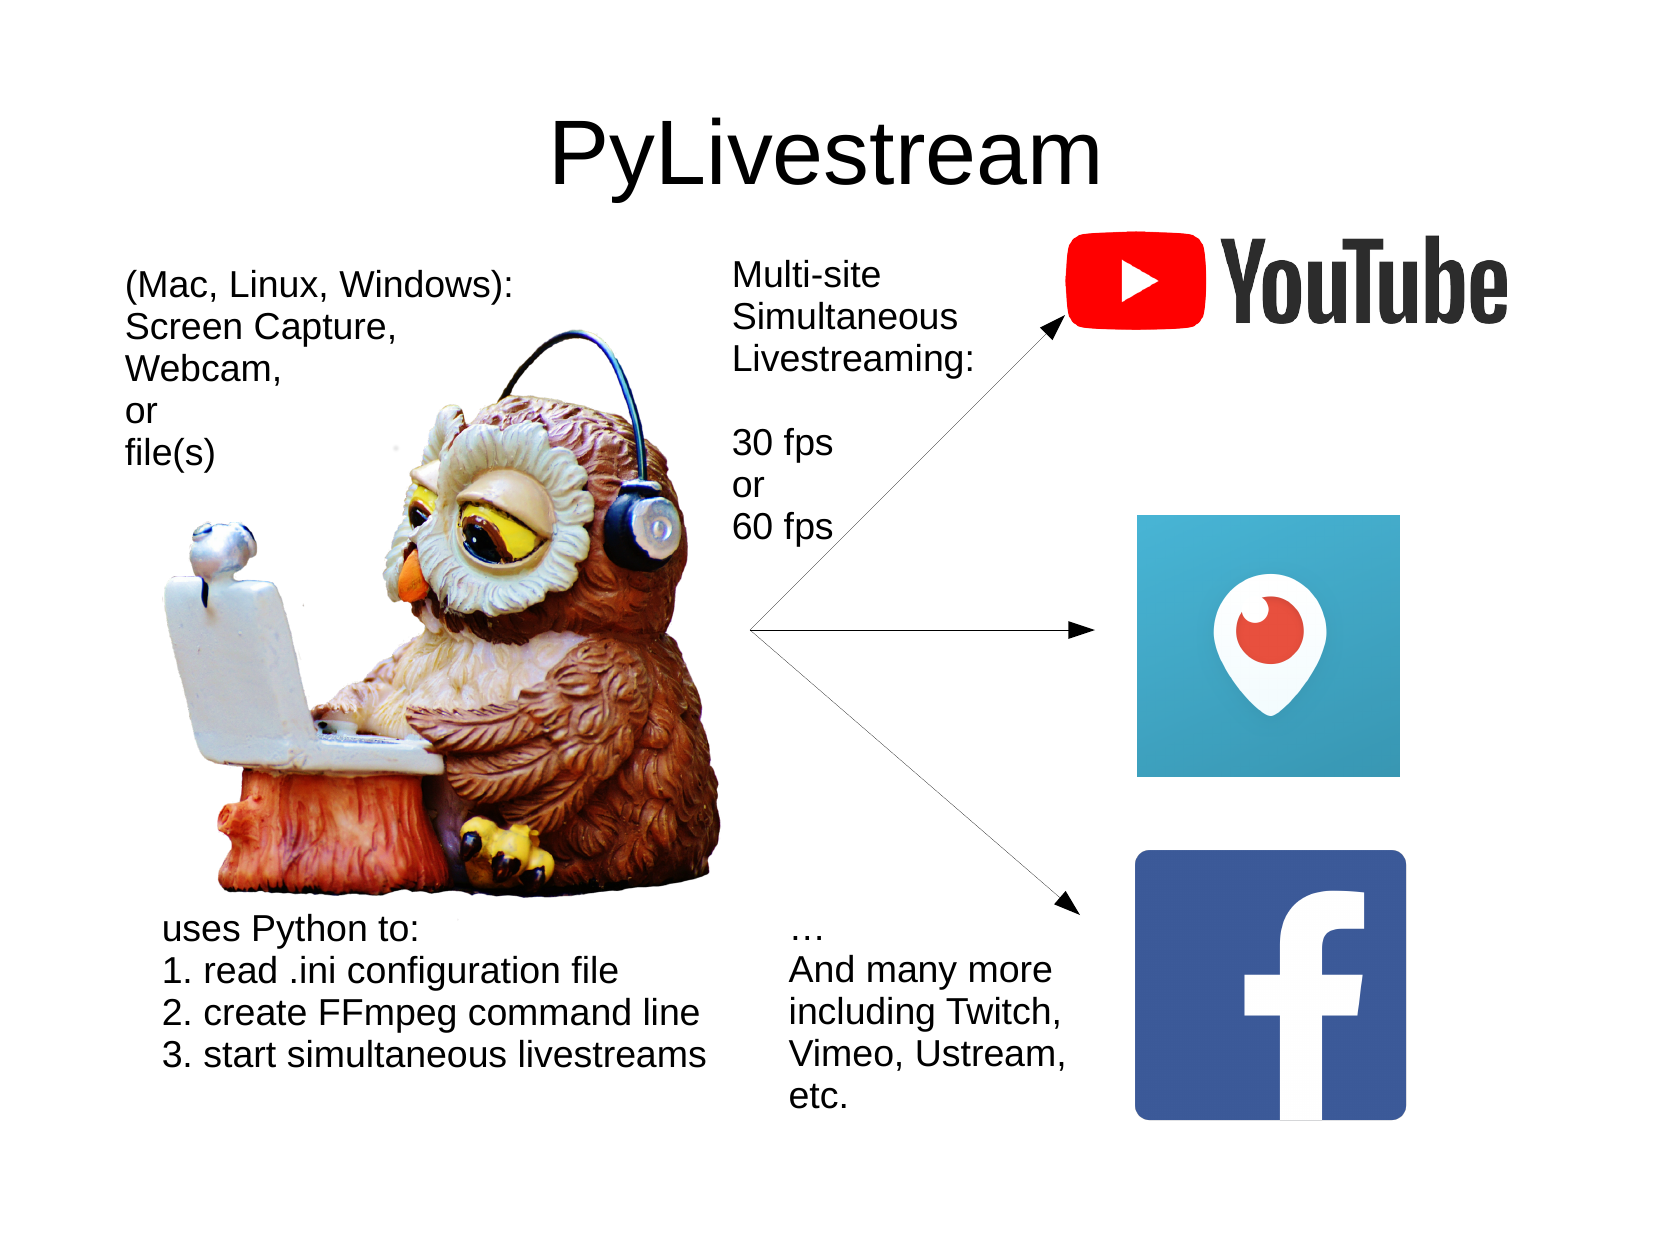

# PyLivestream
Multi-site
Simultaneous
Livestreaming:
30 fps
or
60 fps
(Mac, Linux, Windows):
Screen Capture,
Webcam,
or
file(s)
…
And many more
including Twitch,
Vimeo, Ustream, etc.
uses Python to:
1. read .ini configuration file
2. create FFmpeg command line
3. start simultaneous livestreams